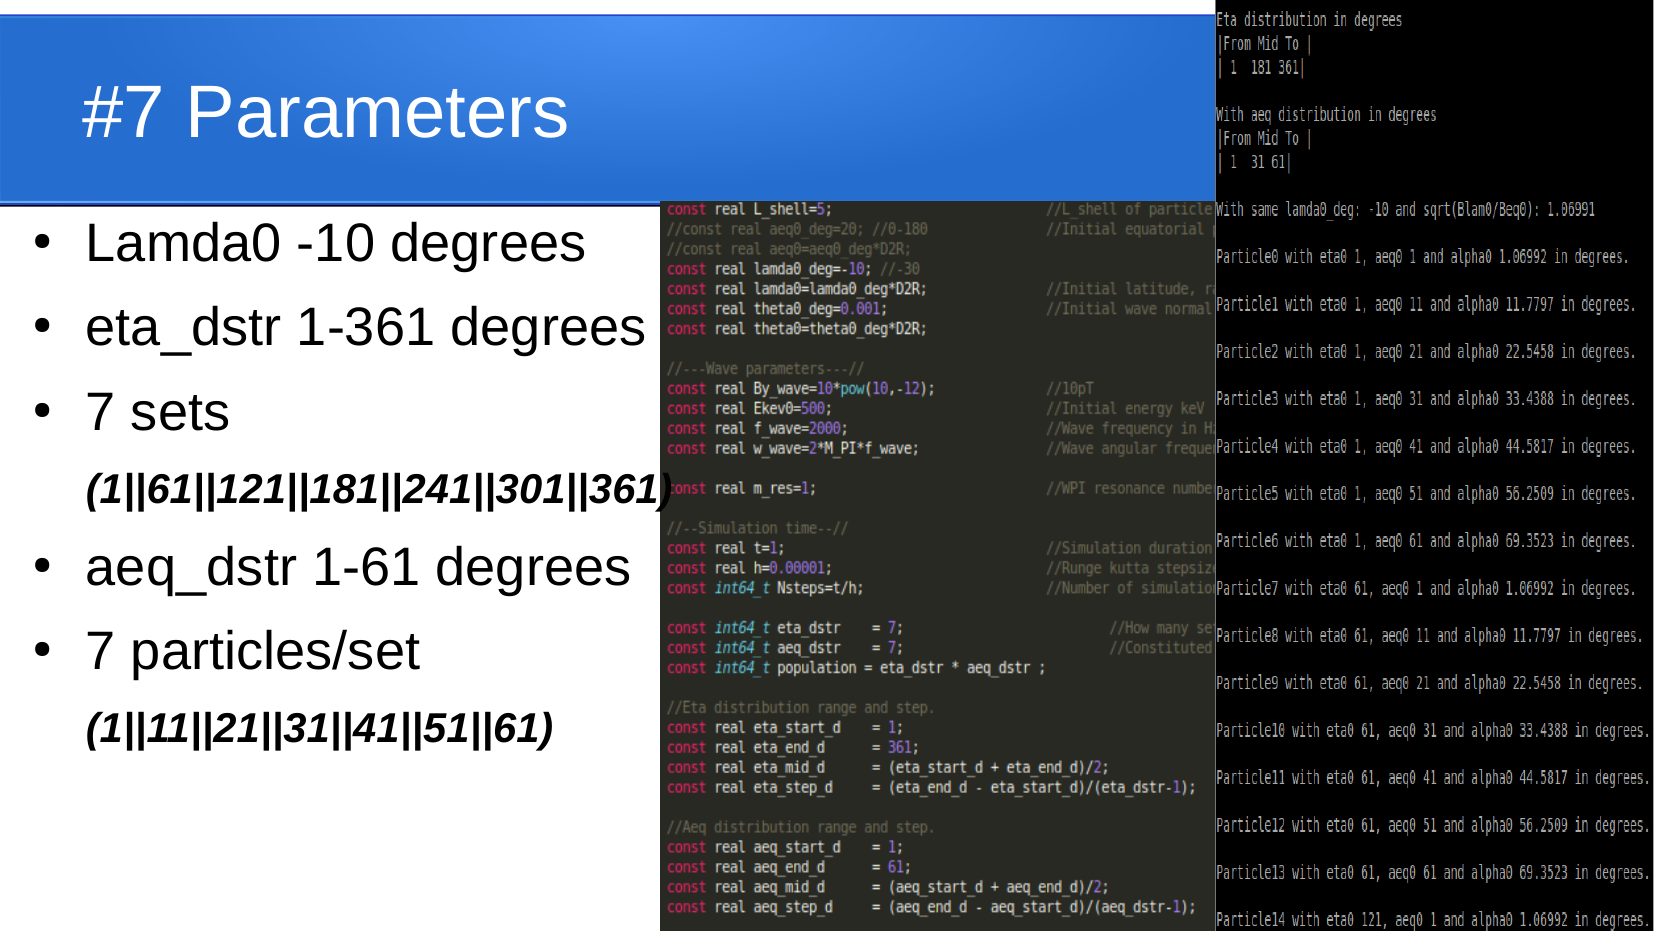

# #7 Parameters
Lamda0 -10 degrees
eta_dstr 1-361 degrees
7 sets
(1||61||121||181||241||301||361)
aeq_dstr 1-61 degrees
7 particles/set
(1||11||21||31||41||51||61)